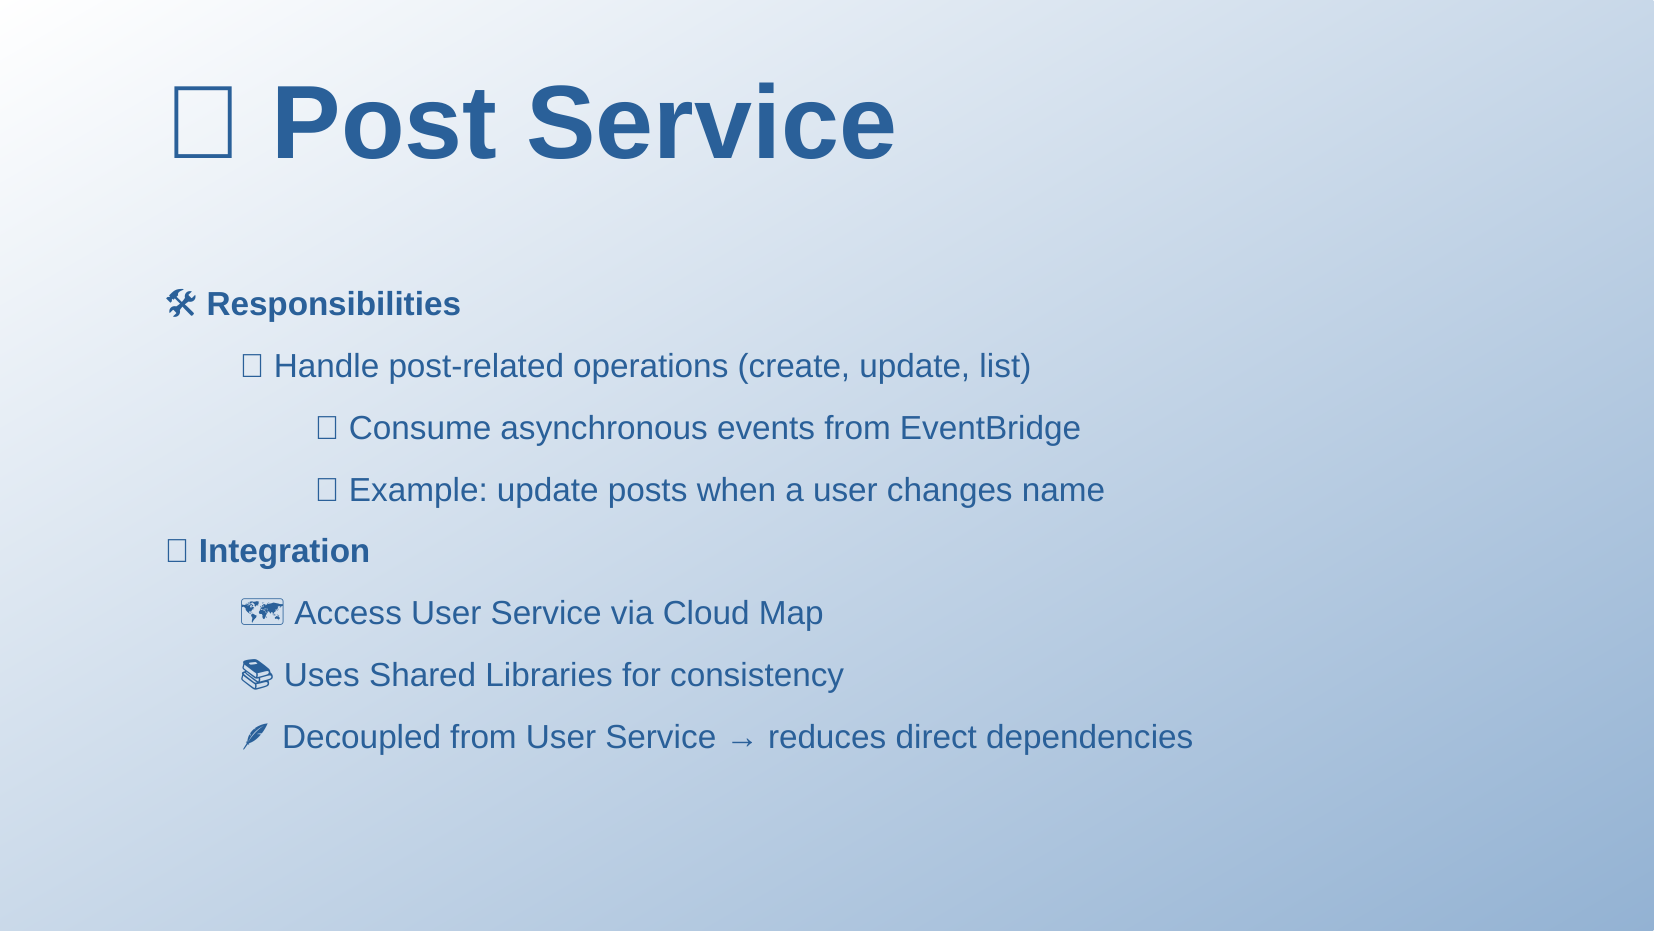

📝 Post Service
🛠️ Responsibilities
	🧩 Handle post-related operations (create, update, list)
		🔄 Consume asynchronous events from EventBridge
		📌 Example: update posts when a user changes name
🔗 Integration
	🗺️ Access User Service via Cloud Map
	📚 Uses Shared Libraries for consistency
	🪶 Decoupled from User Service → reduces direct dependencies